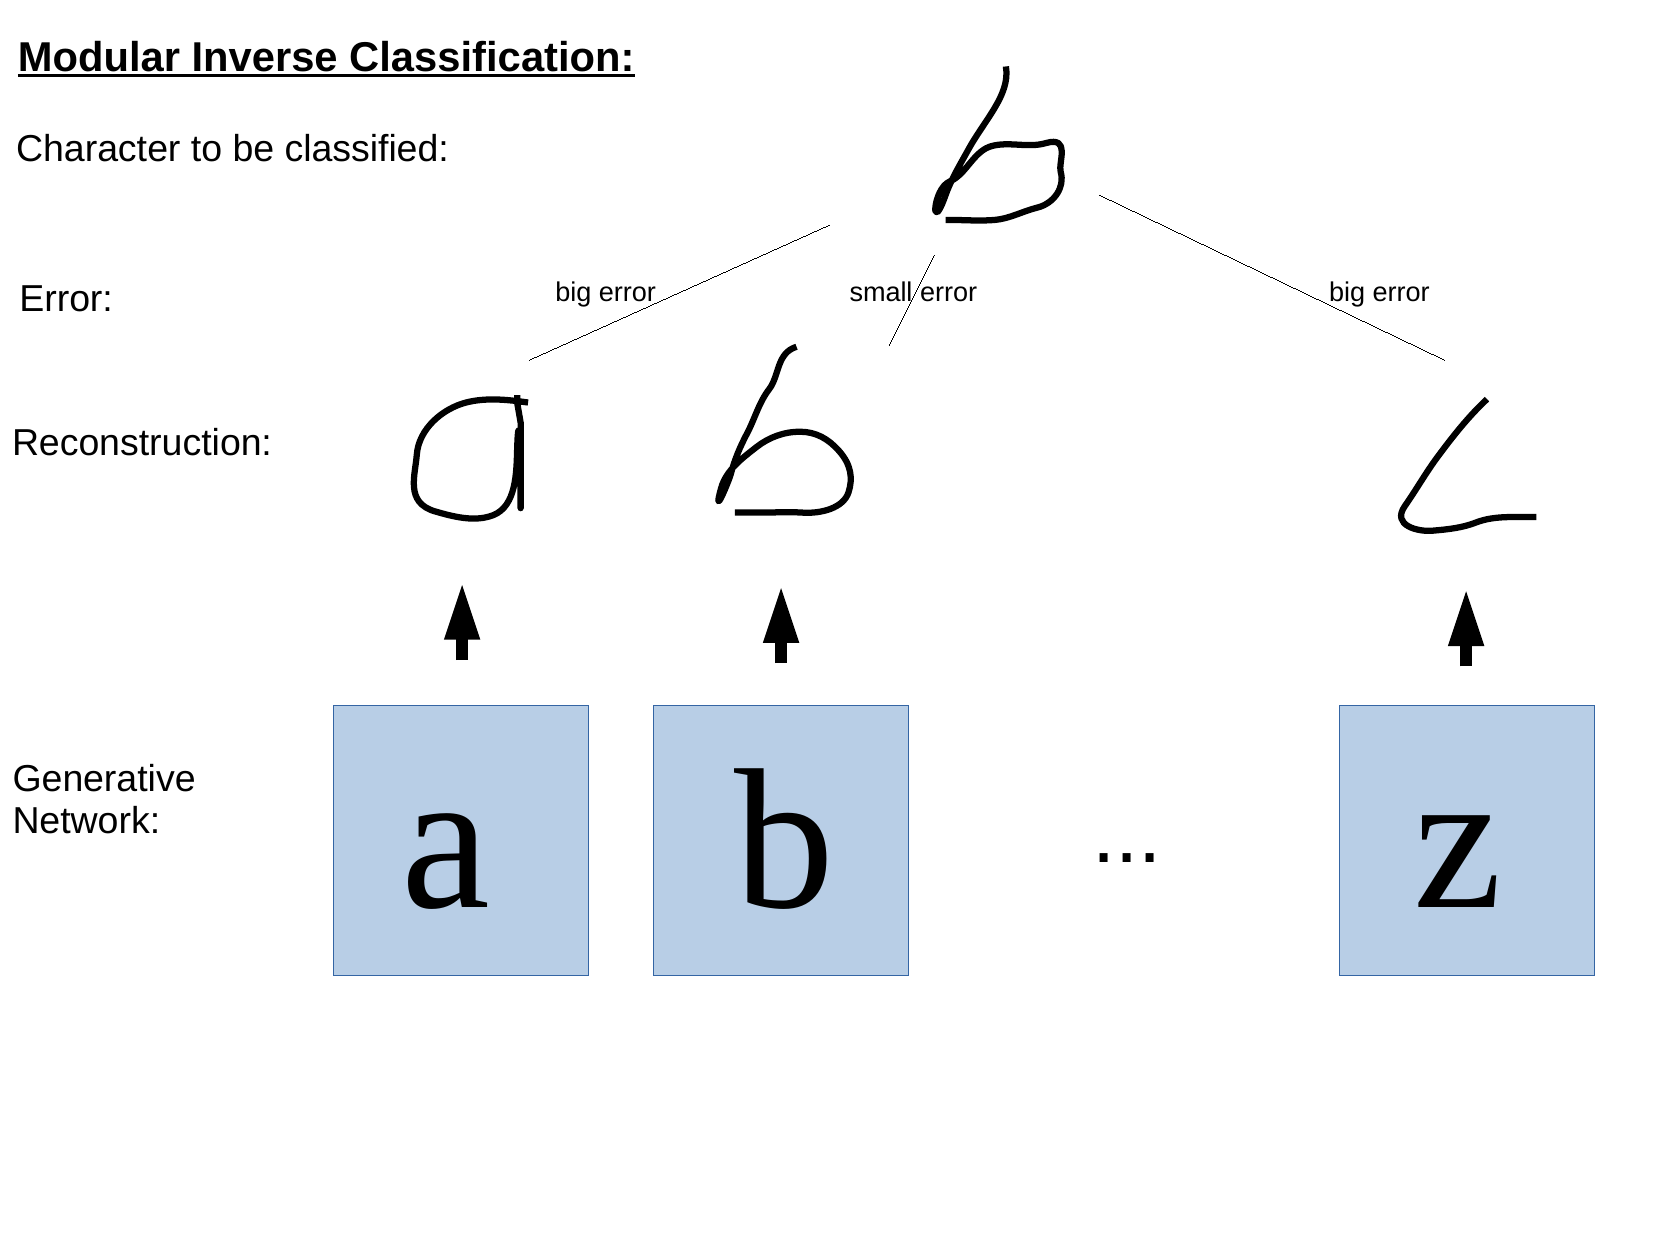

Modular Inverse Classification:
Character to be classified:
big error
big error
Error:
small error
Reconstruction:
a
b
z
Generative
Network:
...